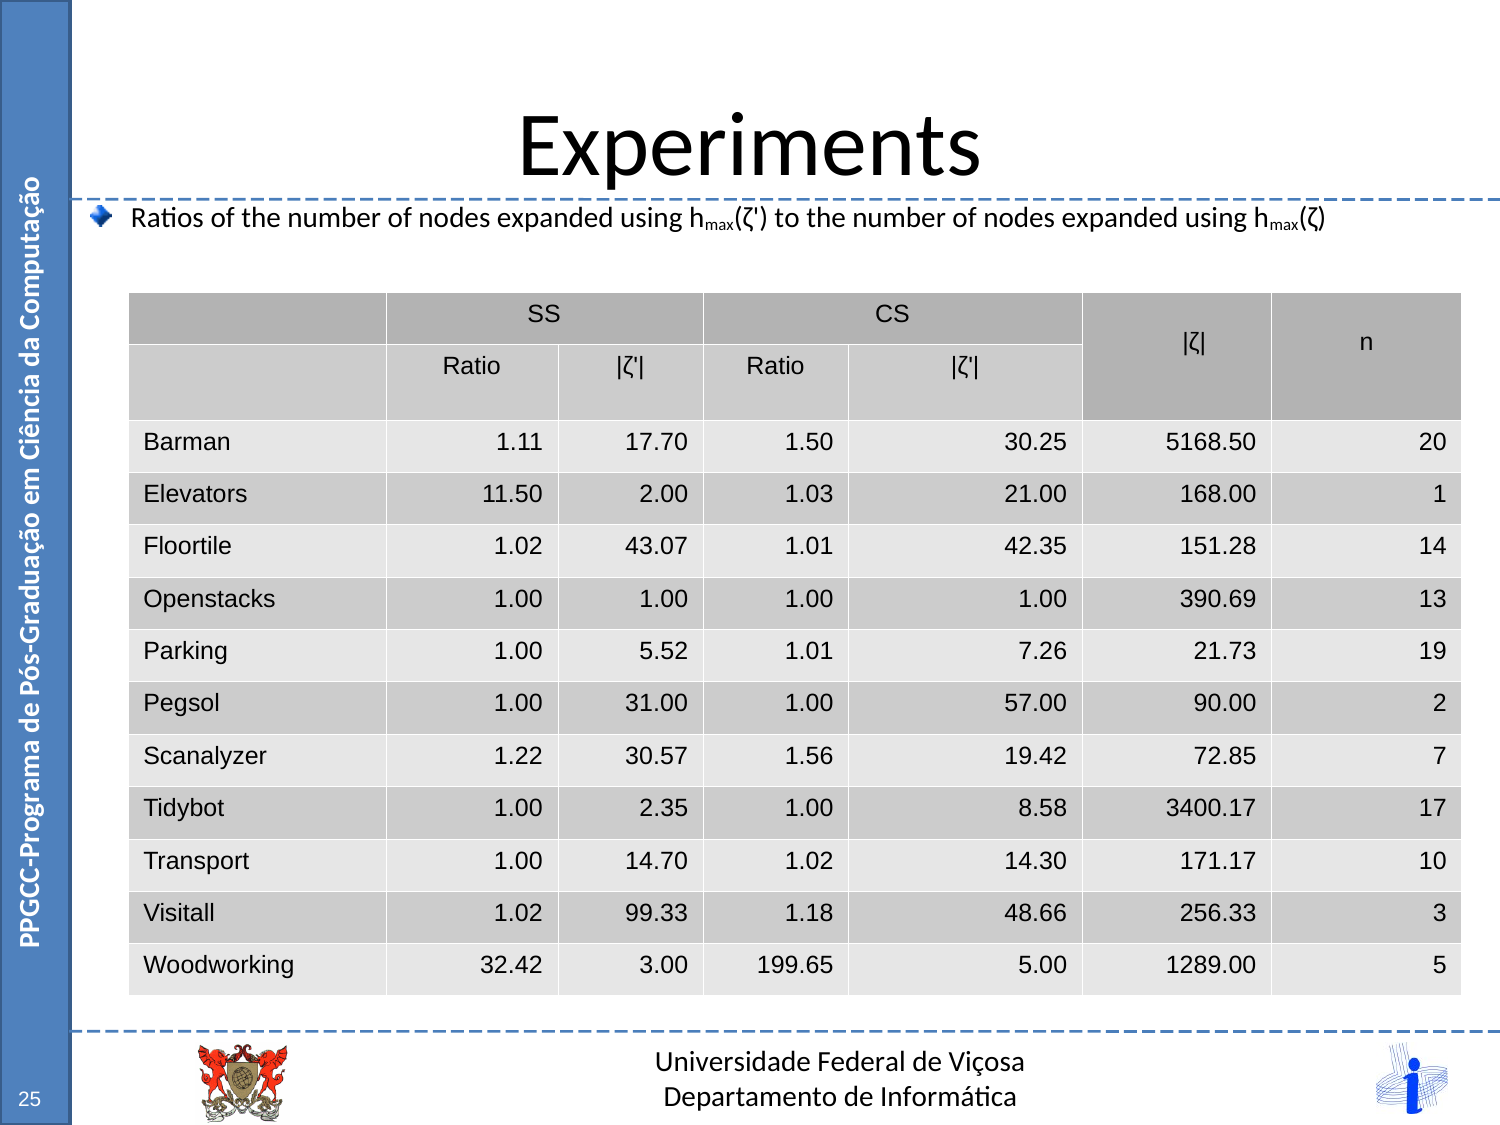

Experiments
 Ratios of the number of nodes expanded using hmax(ζ') to the number of nodes expanded using hmax(ζ)
| | SS | | CS | | |ζ| | n |
| --- | --- | --- | --- | --- | --- | --- |
| | Ratio | |ζ'| | Ratio | |ζ'| | | |
| Barman | 1.11 | 17.70 | 1.50 | 30.25 | 5168.50 | 20 |
| Elevators | 11.50 | 2.00 | 1.03 | 21.00 | 168.00 | 1 |
| Floortile | 1.02 | 43.07 | 1.01 | 42.35 | 151.28 | 14 |
| Openstacks | 1.00 | 1.00 | 1.00 | 1.00 | 390.69 | 13 |
| Parking | 1.00 | 5.52 | 1.01 | 7.26 | 21.73 | 19 |
| Pegsol | 1.00 | 31.00 | 1.00 | 57.00 | 90.00 | 2 |
| Scanalyzer | 1.22 | 30.57 | 1.56 | 19.42 | 72.85 | 7 |
| Tidybot | 1.00 | 2.35 | 1.00 | 8.58 | 3400.17 | 17 |
| Transport | 1.00 | 14.70 | 1.02 | 14.30 | 171.17 | 10 |
| Visitall | 1.02 | 99.33 | 1.18 | 48.66 | 256.33 | 3 |
| Woodworking | 32.42 | 3.00 | 199.65 | 5.00 | 1289.00 | 5 |
PPGCC-Programa de Pós-Graduação em Ciência da Computação
Universidade Federal de Viçosa
Departamento de Informática
25